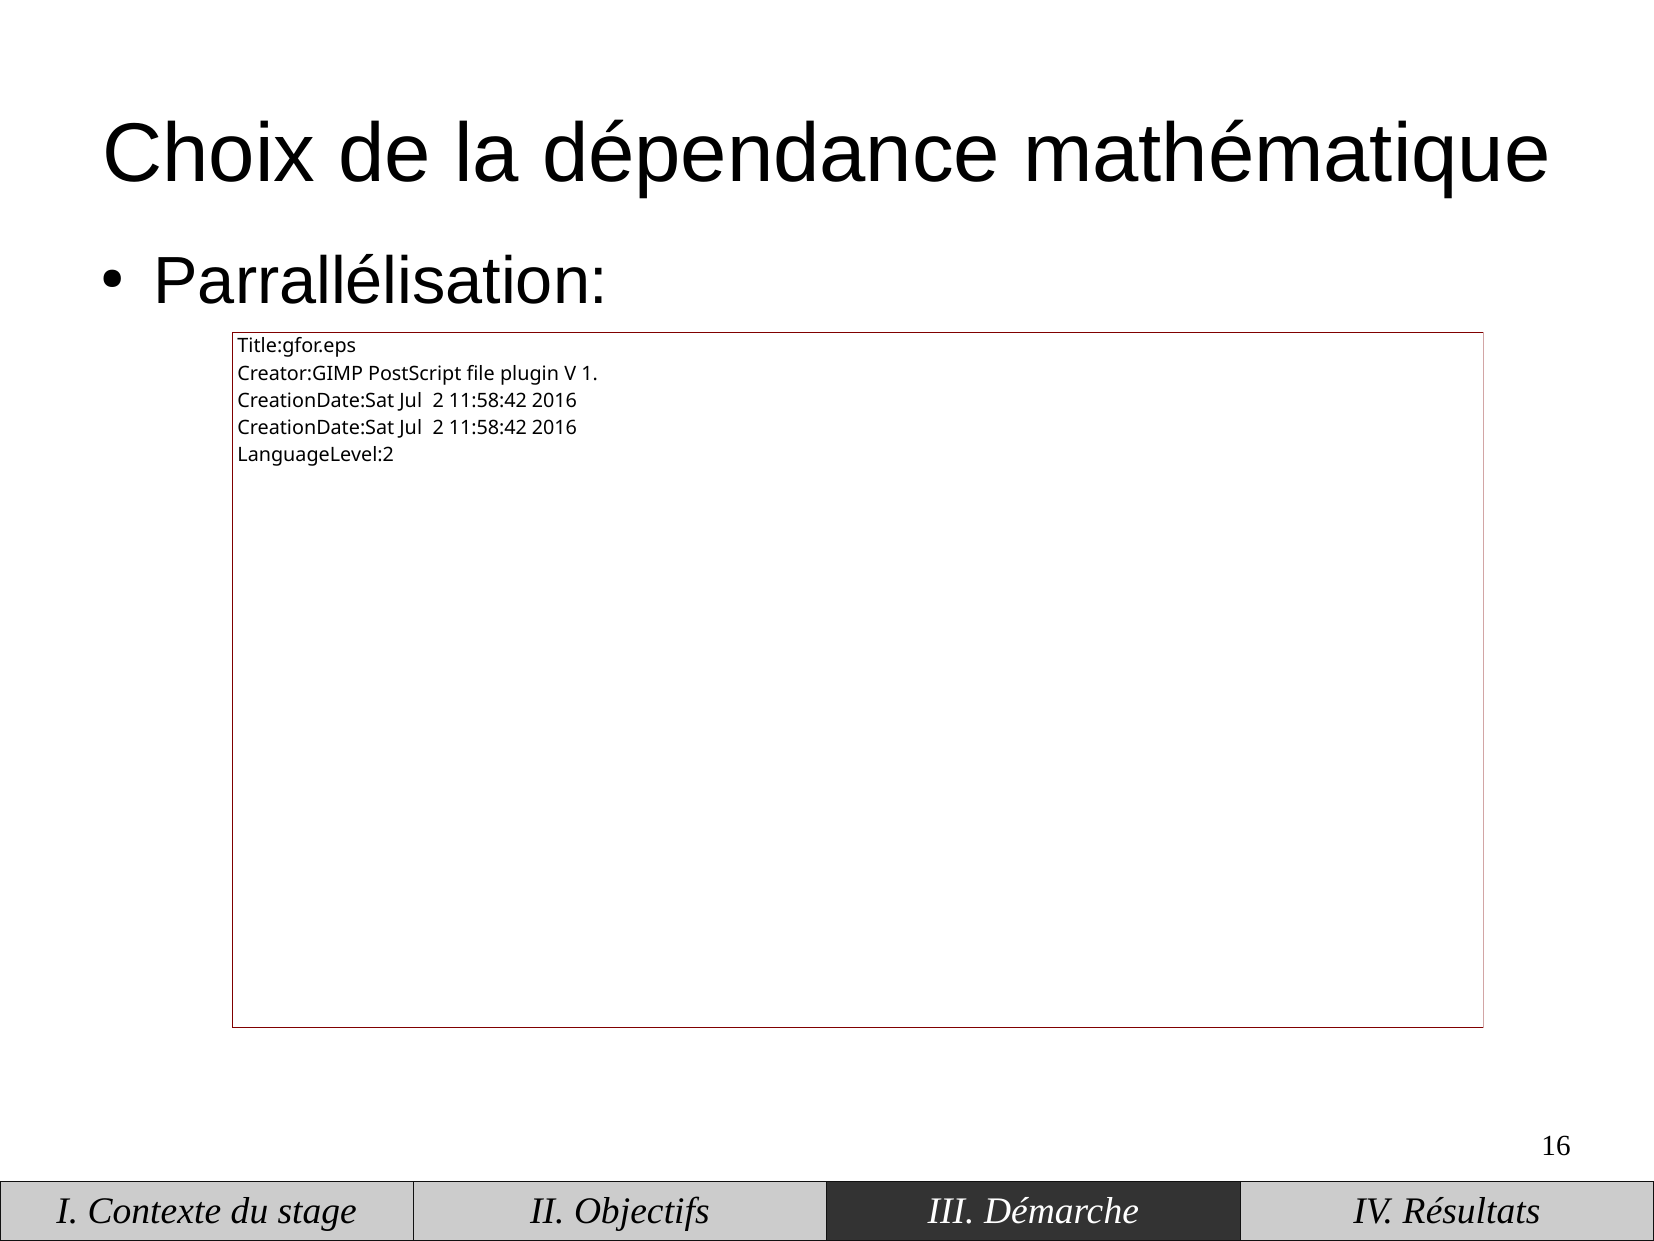

# Choix de la dépendance mathématique
Parrallélisation:
16
I. Contexte du stage
II. Objectifs
III. Démarche
IV. Résultats